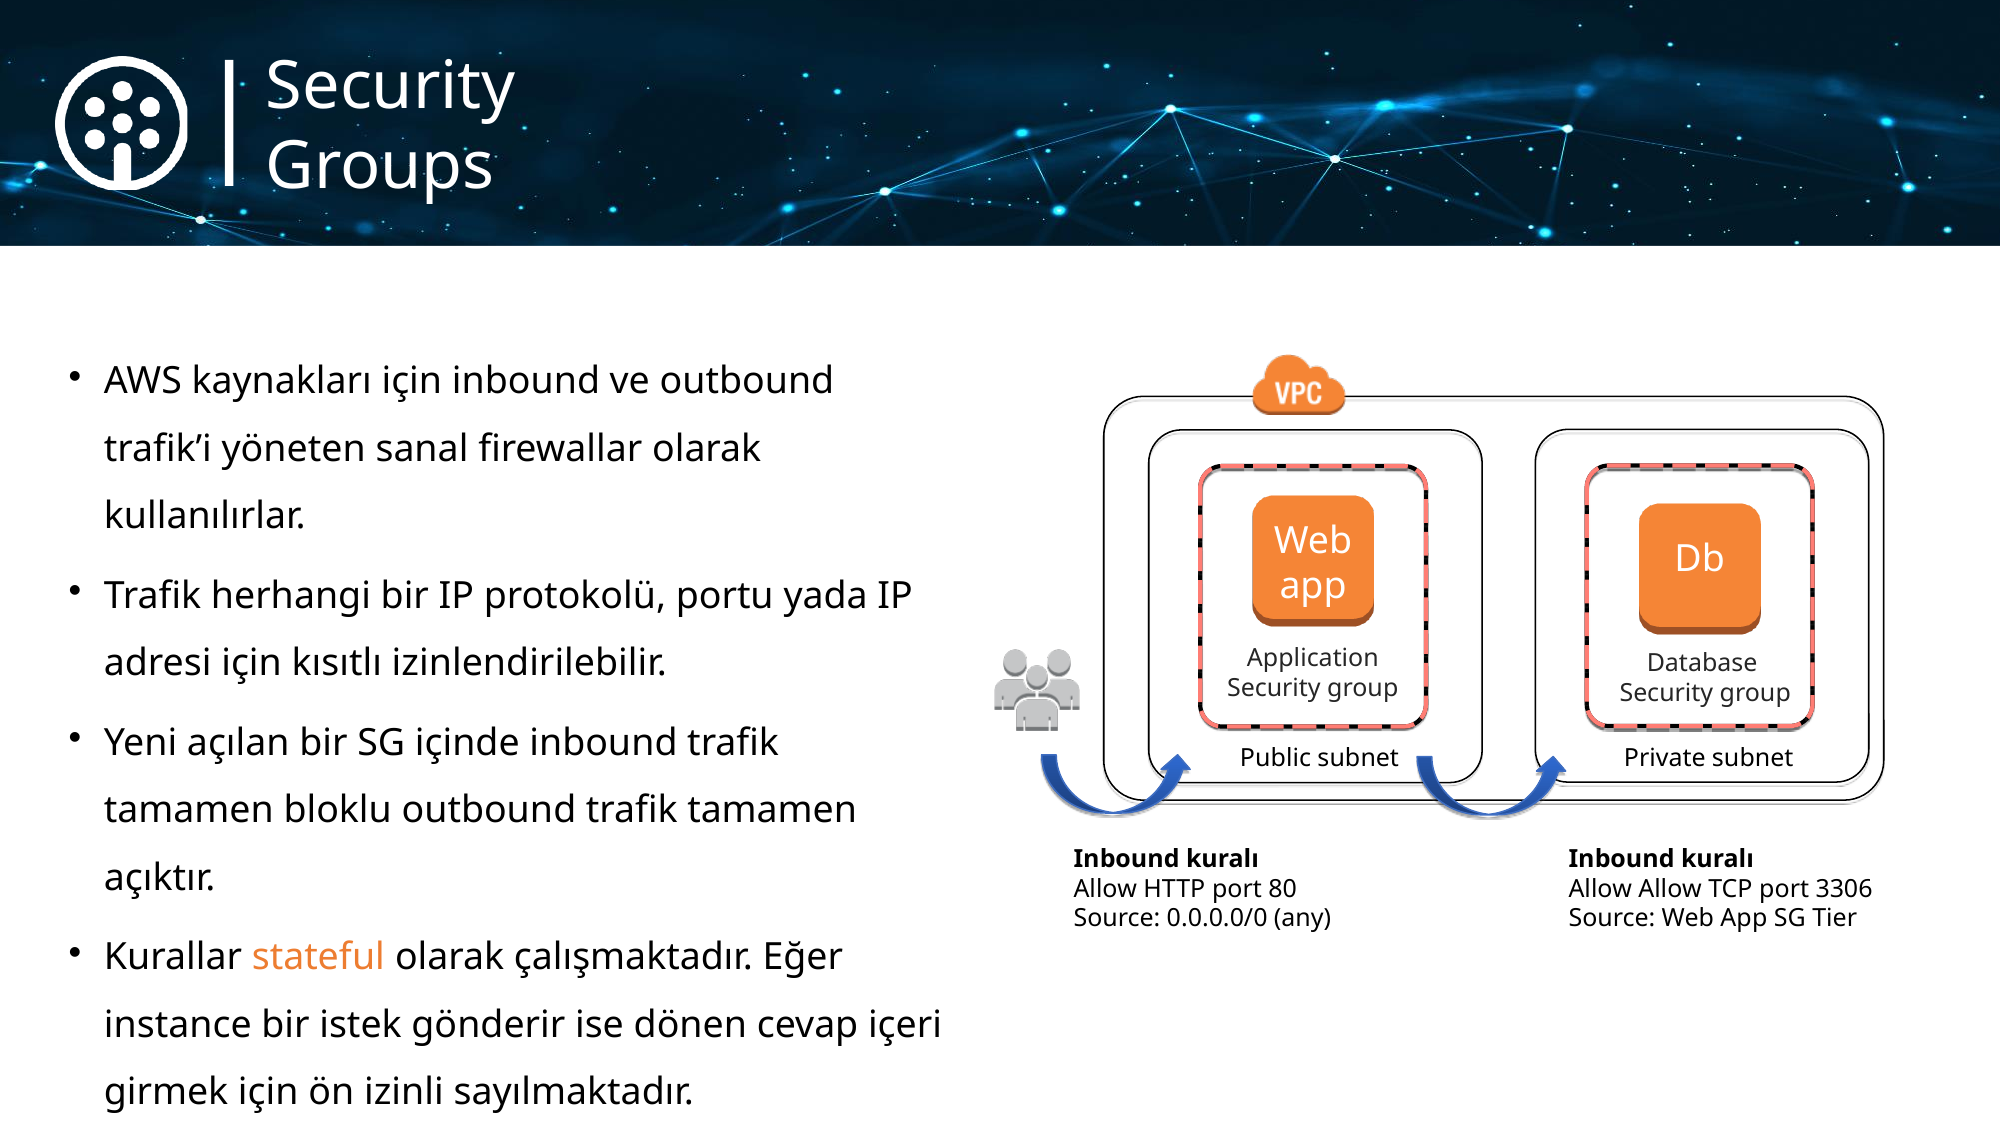

Security
Groups
AWS kaynakları için inbound ve outbound trafik’i yöneten sanal firewallar olarak kullanılırlar.
Trafik herhangi bir IP protokolü, portu yada IP adresi için kısıtlı izinlendirilebilir.
Yeni açılan bir SG içinde inbound trafik tamamen bloklu outbound trafik tamamen açıktır.
Kurallar stateful olarak çalışmaktadır. Eğer instance bir istek gönderir ise dönen cevap içeri girmek için ön izinli sayılmaktadır.
Web
app
Db
app
Application
Security group
Database
Security group
Public subnet
Private subnet
Inbound kuralı
Allow HTTP port 80
Source: 0.0.0.0/0 (any)
Inbound kuralı
Allow Allow TCP port 3306
Source: Web App SG Tier